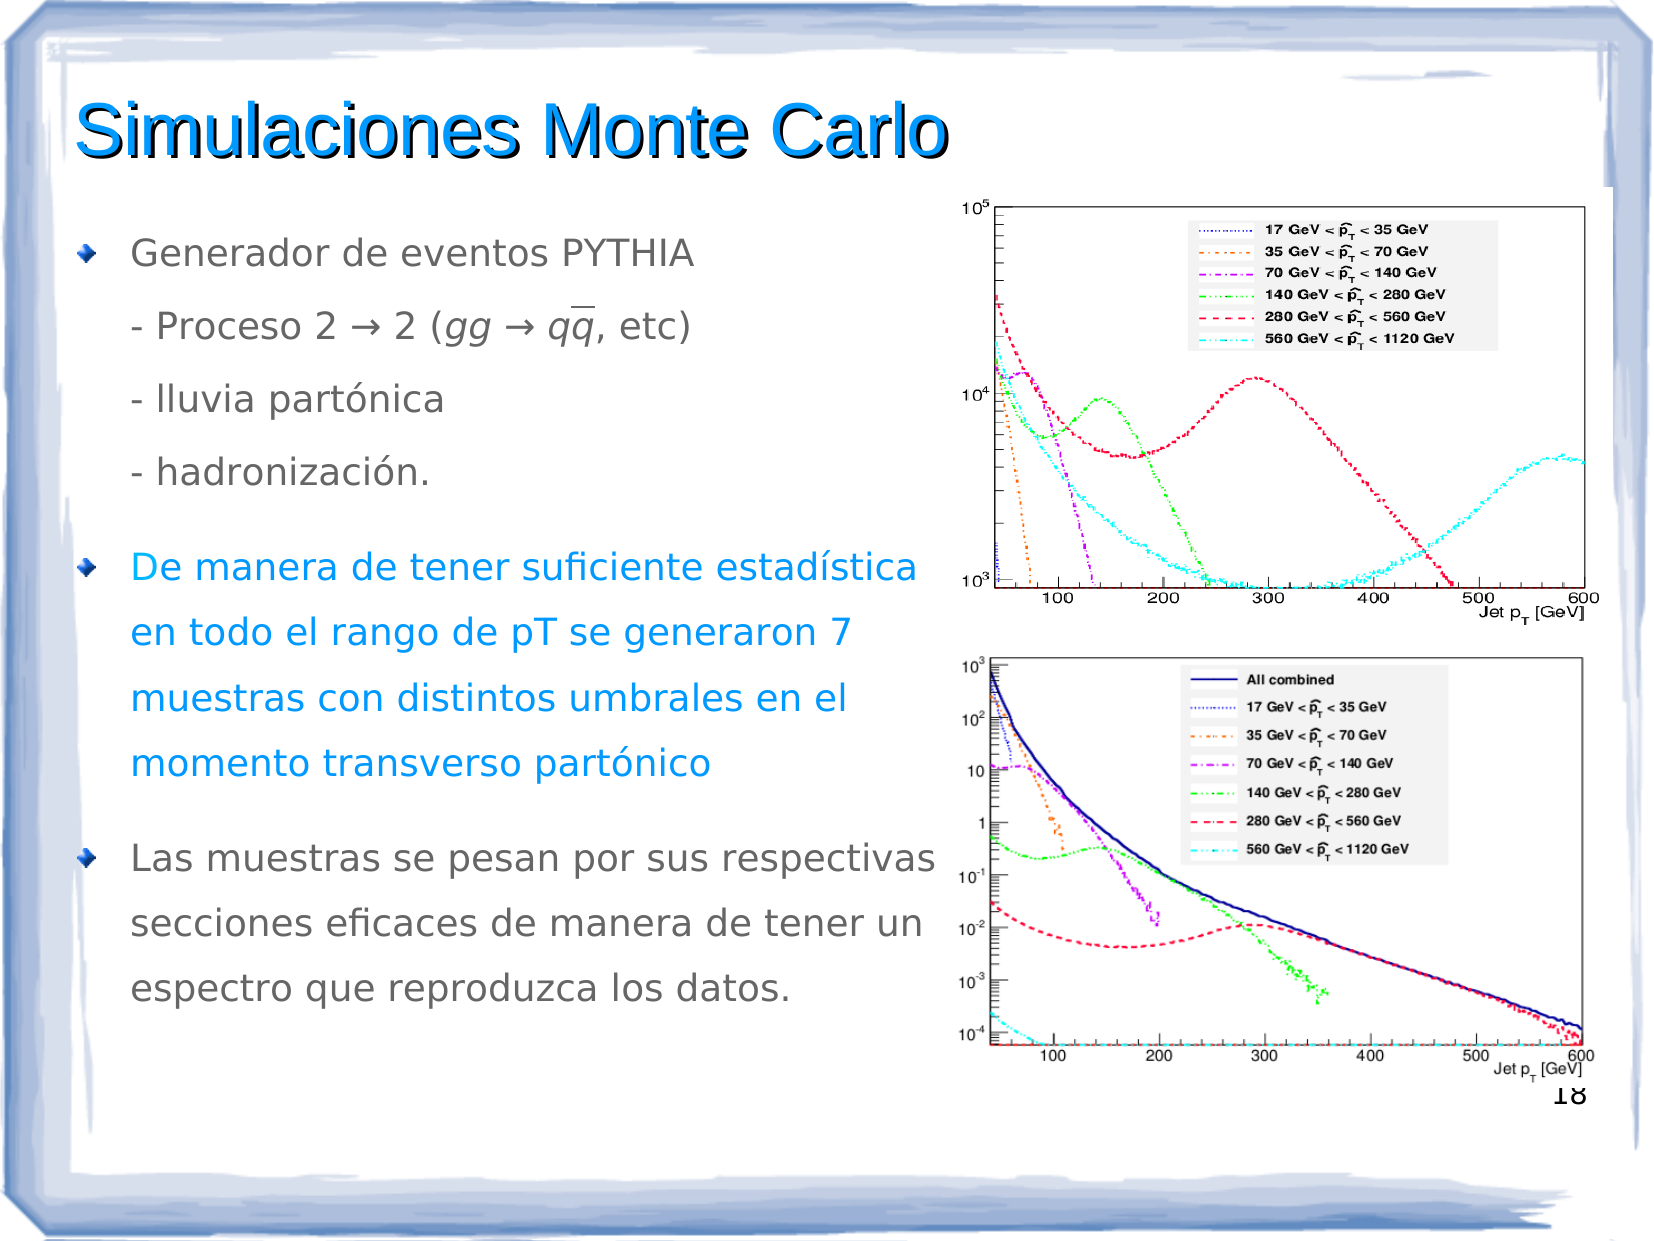

# Simulaciones Monte Carlo
Generador de eventos PYTHIA
- Proceso 2 → 2 (gg → qq, etc)
- lluvia partónica
- hadronización.
De manera de tener suficiente estadística en todo el rango de pT se generaron 7 muestras con distintos umbrales en el momento transverso partónico
Las muestras se pesan por sus respectivas secciones eficaces de manera de tener un espectro que reproduzca los datos.
18